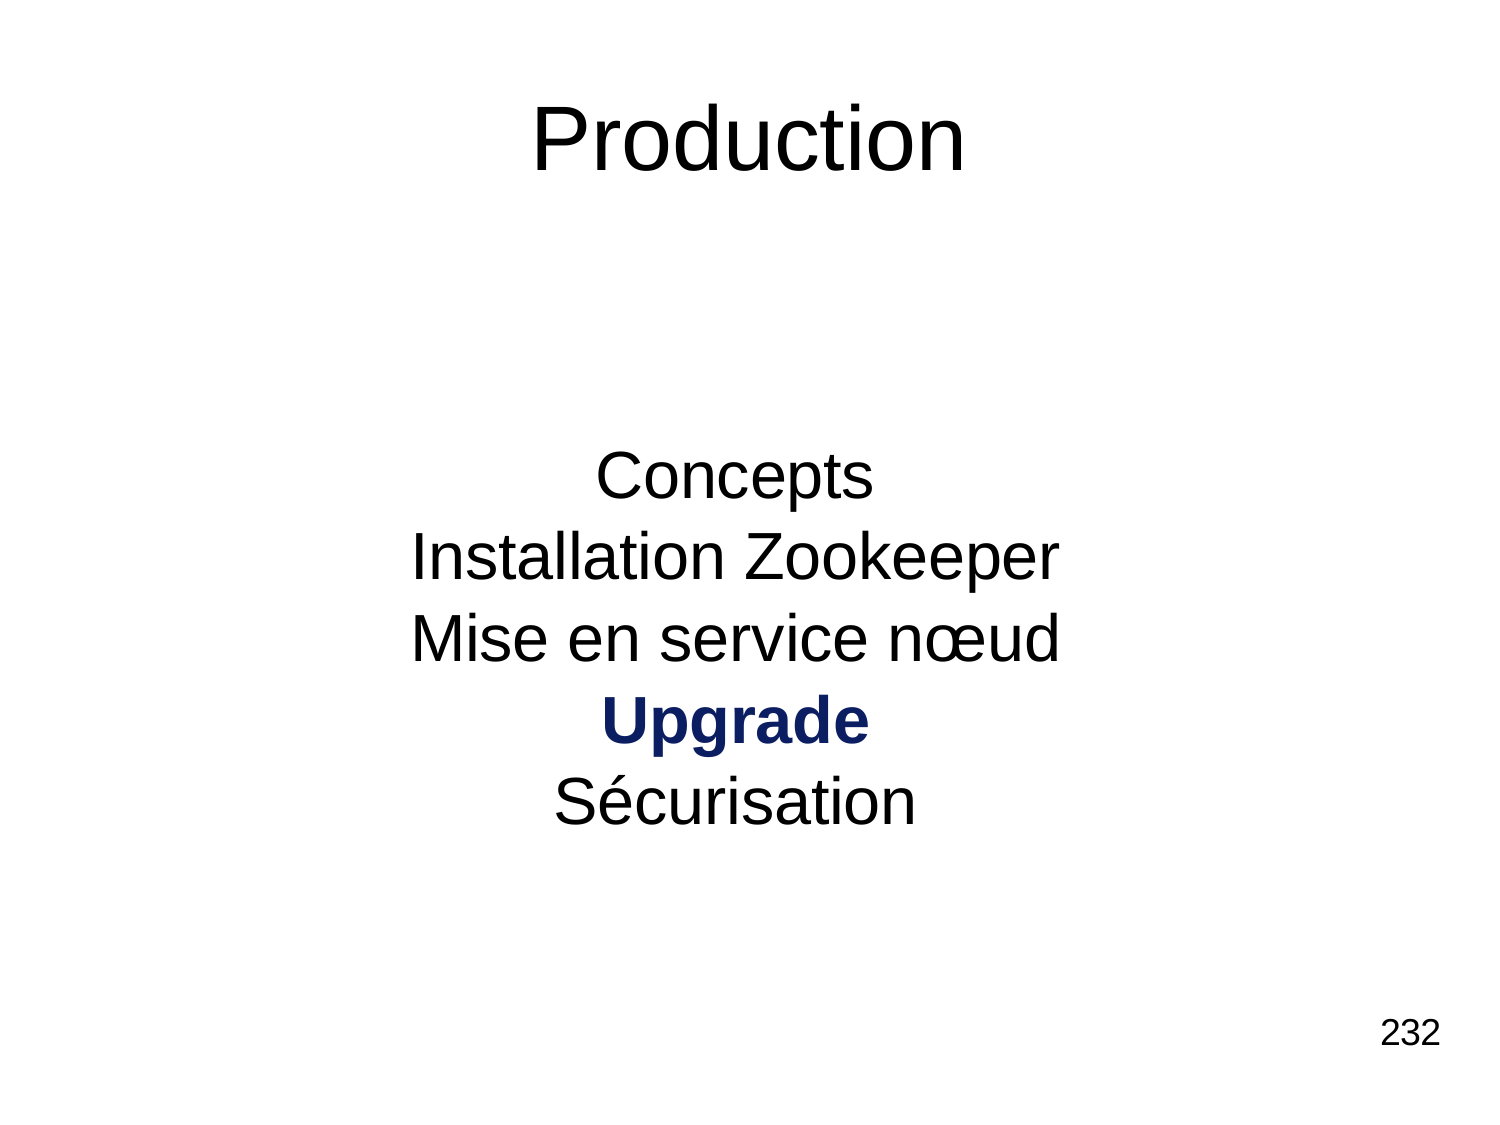

# Production
Concepts
Installation Zookeeper
Mise en service nœud
Upgrade
Sécurisation
232